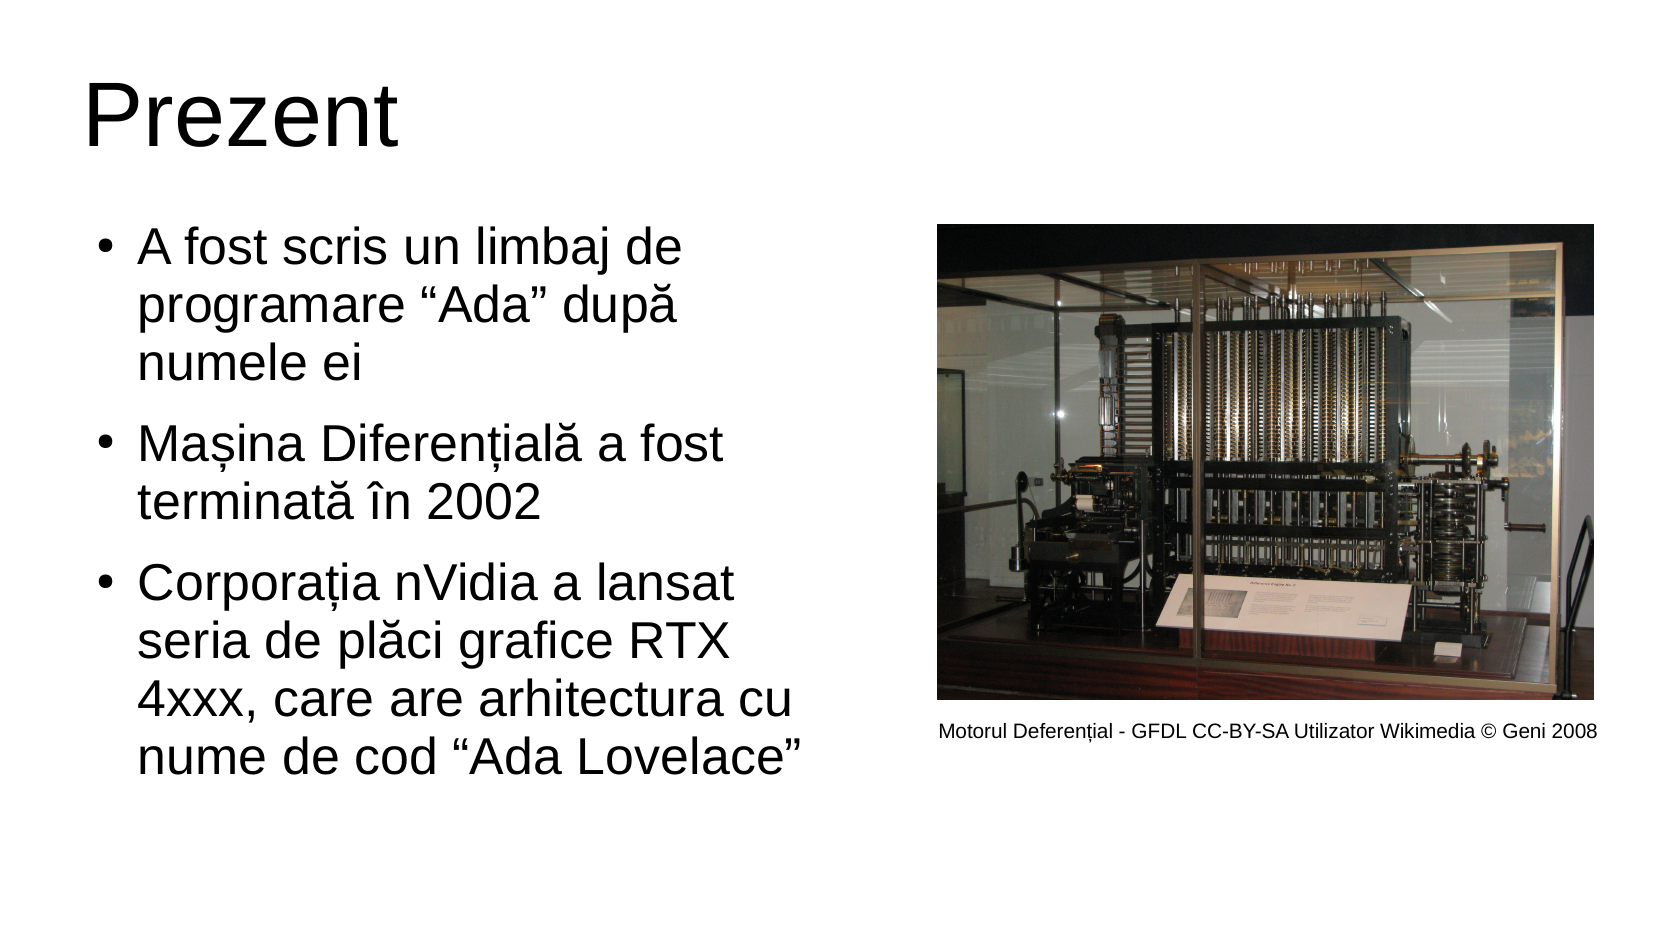

# Prezent
A fost scris un limbaj de programare “Ada” după numele ei
Mașina Diferențială a fost terminată în 2002
Corporația nVidia a lansat seria de plăci grafice RTX 4xxx, care are arhitectura cu nume de cod “Ada Lovelace”
Motorul Deferențial - GFDL CC-BY-SA Utilizator Wikimedia © Geni 2008